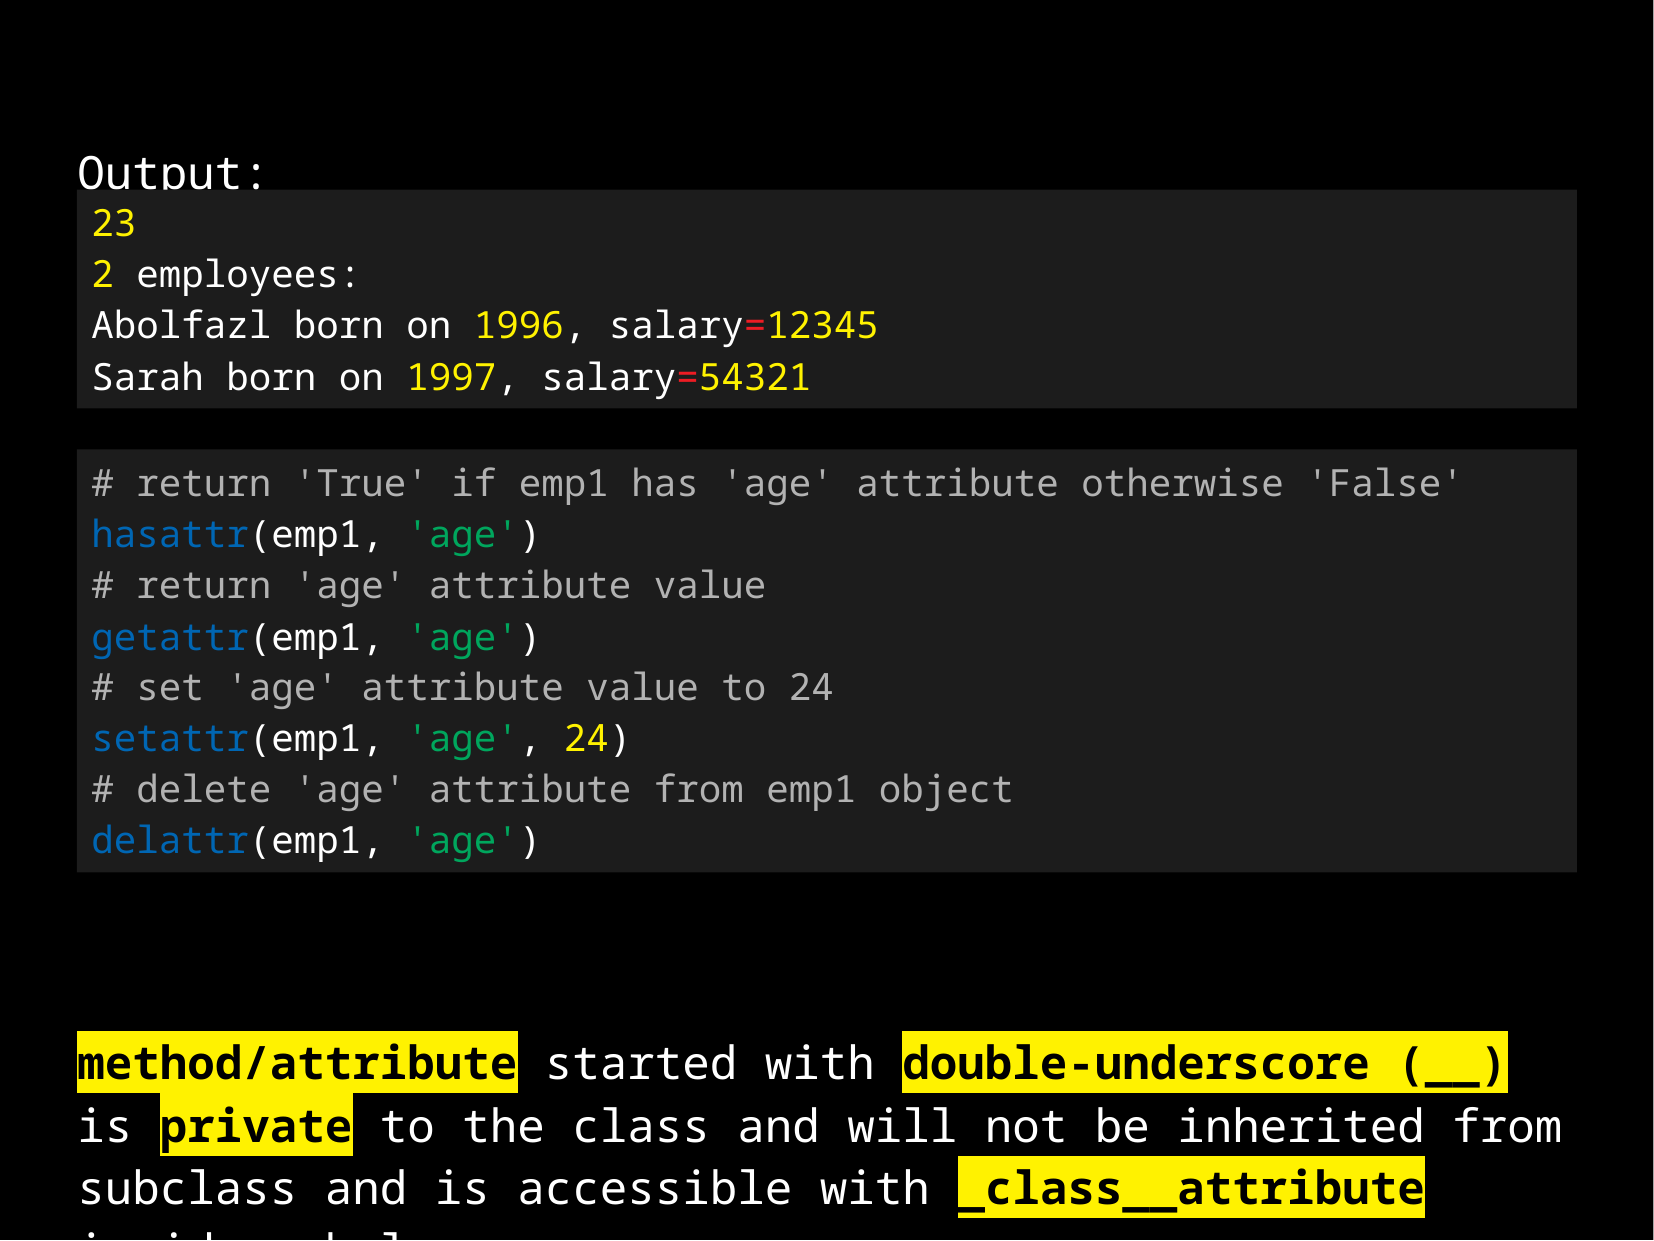

Output:
Built-in class functions:
method/attribute started with double-underscore (__) is private to the class and will not be inherited from subclass and is accessible with _class__attribute inside subclass.
method/attribute started with underscore (_) is protected, but is accessible from subclass and directly.
23
2 employees:
Abolfazl born on 1996, salary=12345
Sarah born on 1997, salary=54321
# return 'True' if emp1 has 'age' attribute otherwise 'False'
hasattr(emp1, 'age')
# return 'age' attribute value
getattr(emp1, 'age')
# set 'age' attribute value to 24
setattr(emp1, 'age', 24)
# delete 'age' attribute from emp1 object
delattr(emp1, 'age')